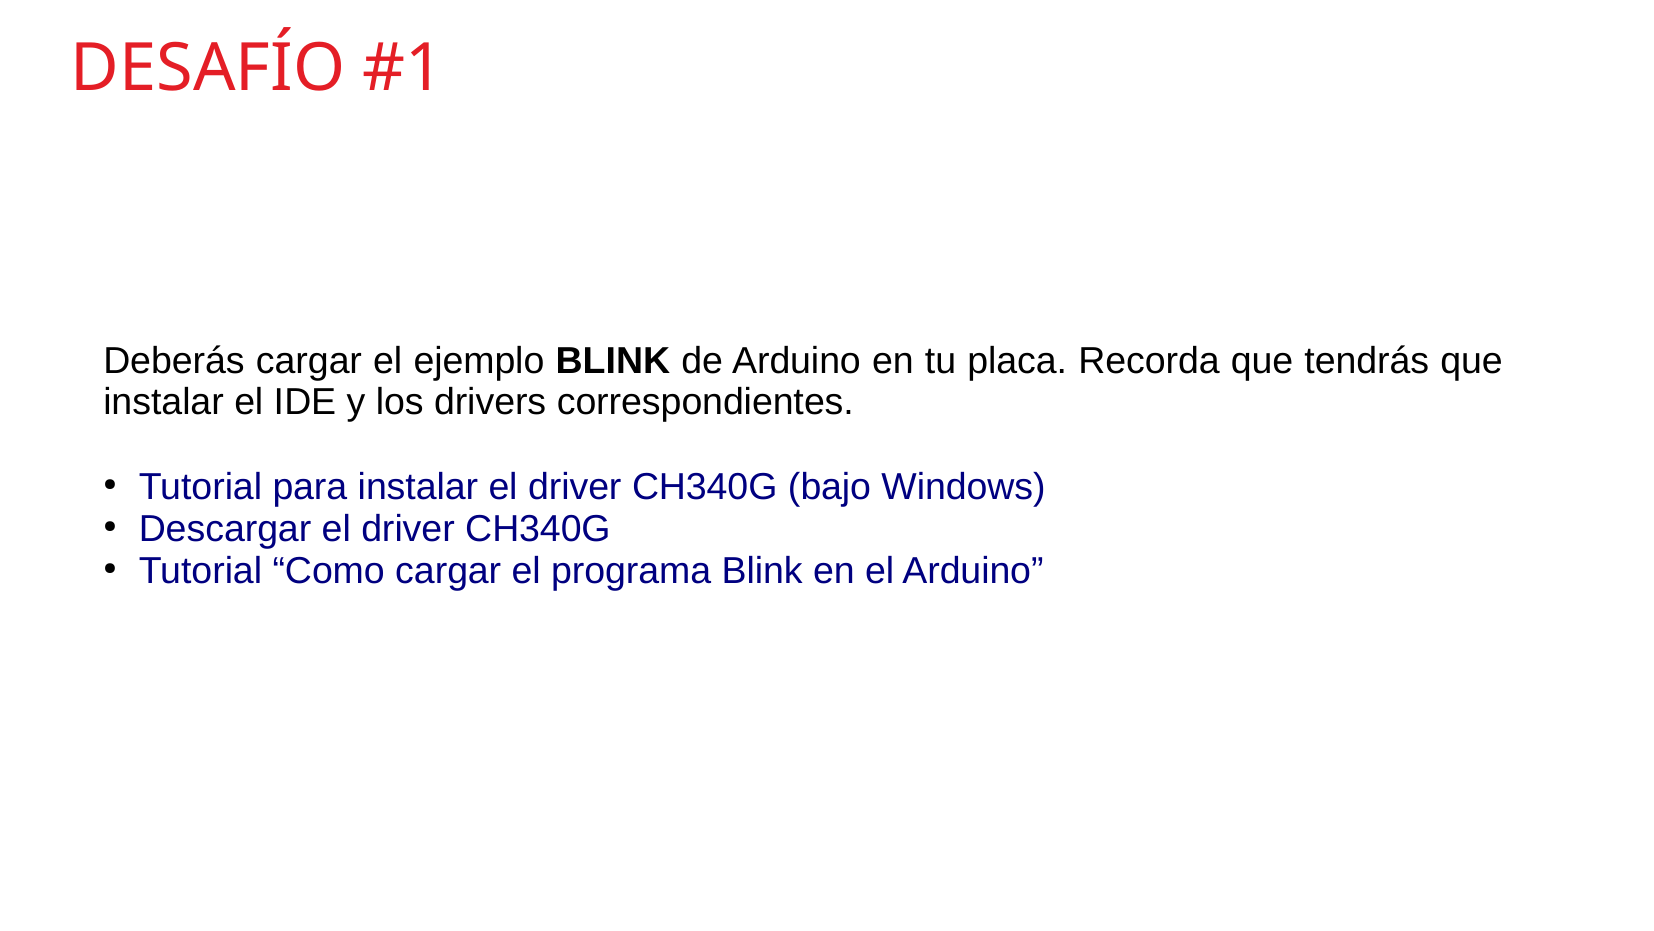

# DESAFÍO #1
Deberás cargar el ejemplo BLINK de Arduino en tu placa. Recorda que tendrás que instalar el IDE y los drivers correspondientes.
Tutorial para instalar el driver CH340G (bajo Windows)
Descargar el driver CH340G
Tutorial “Como cargar el programa Blink en el Arduino”